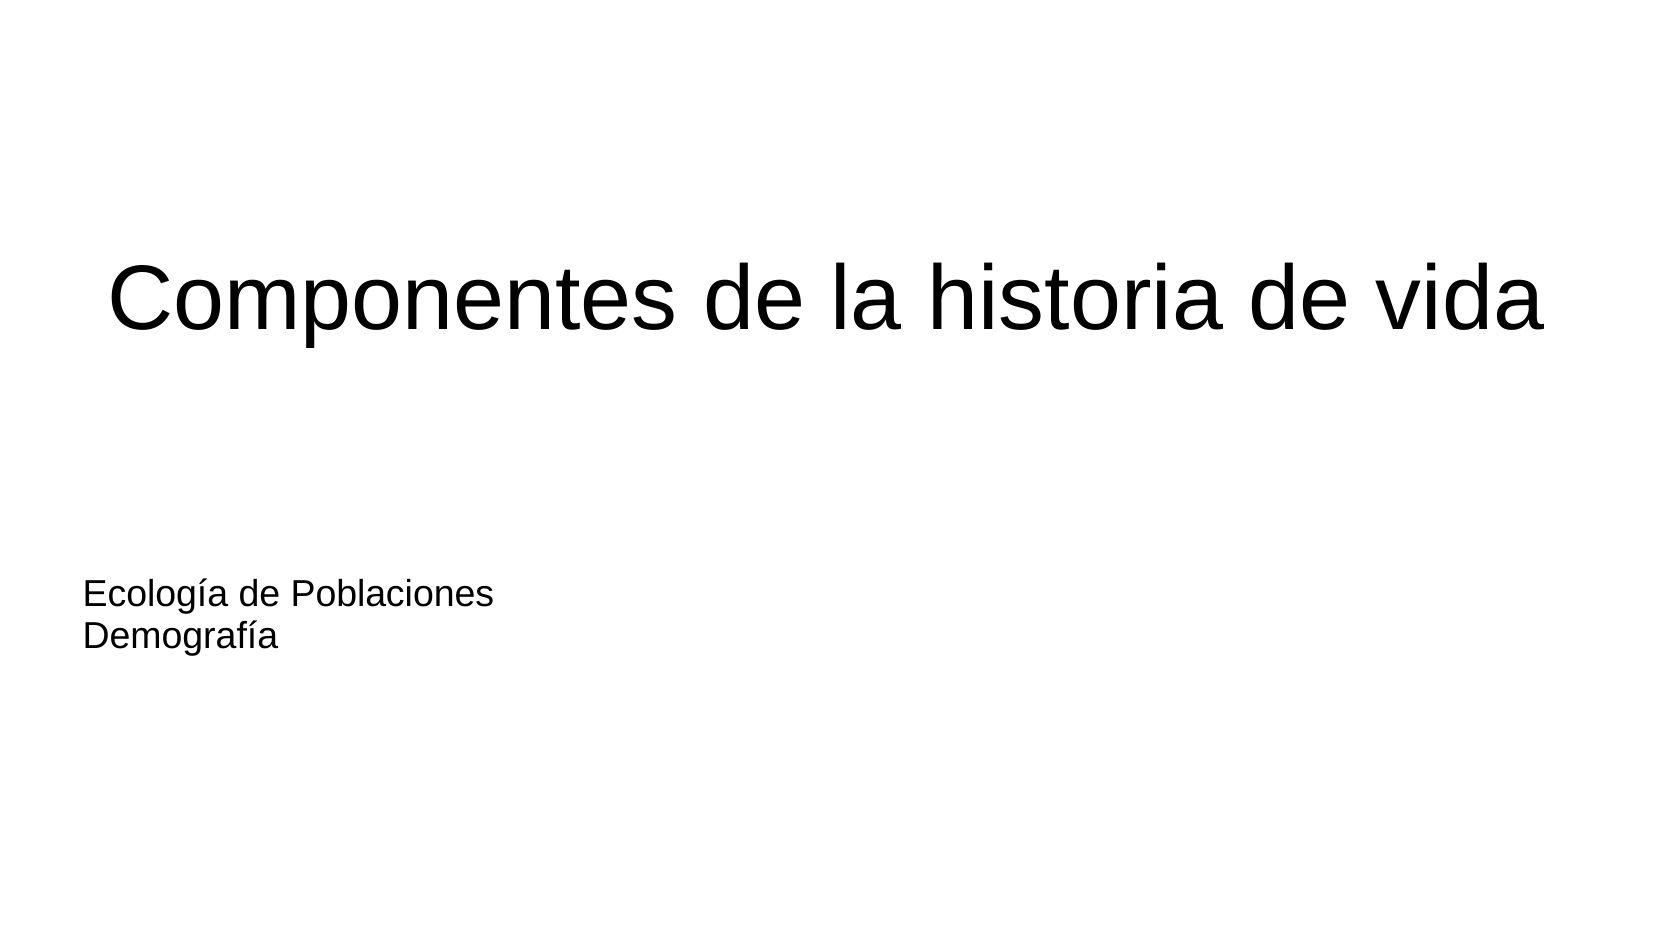

# Componentes de la historia de vida
Ecología de Poblaciones
Demografía